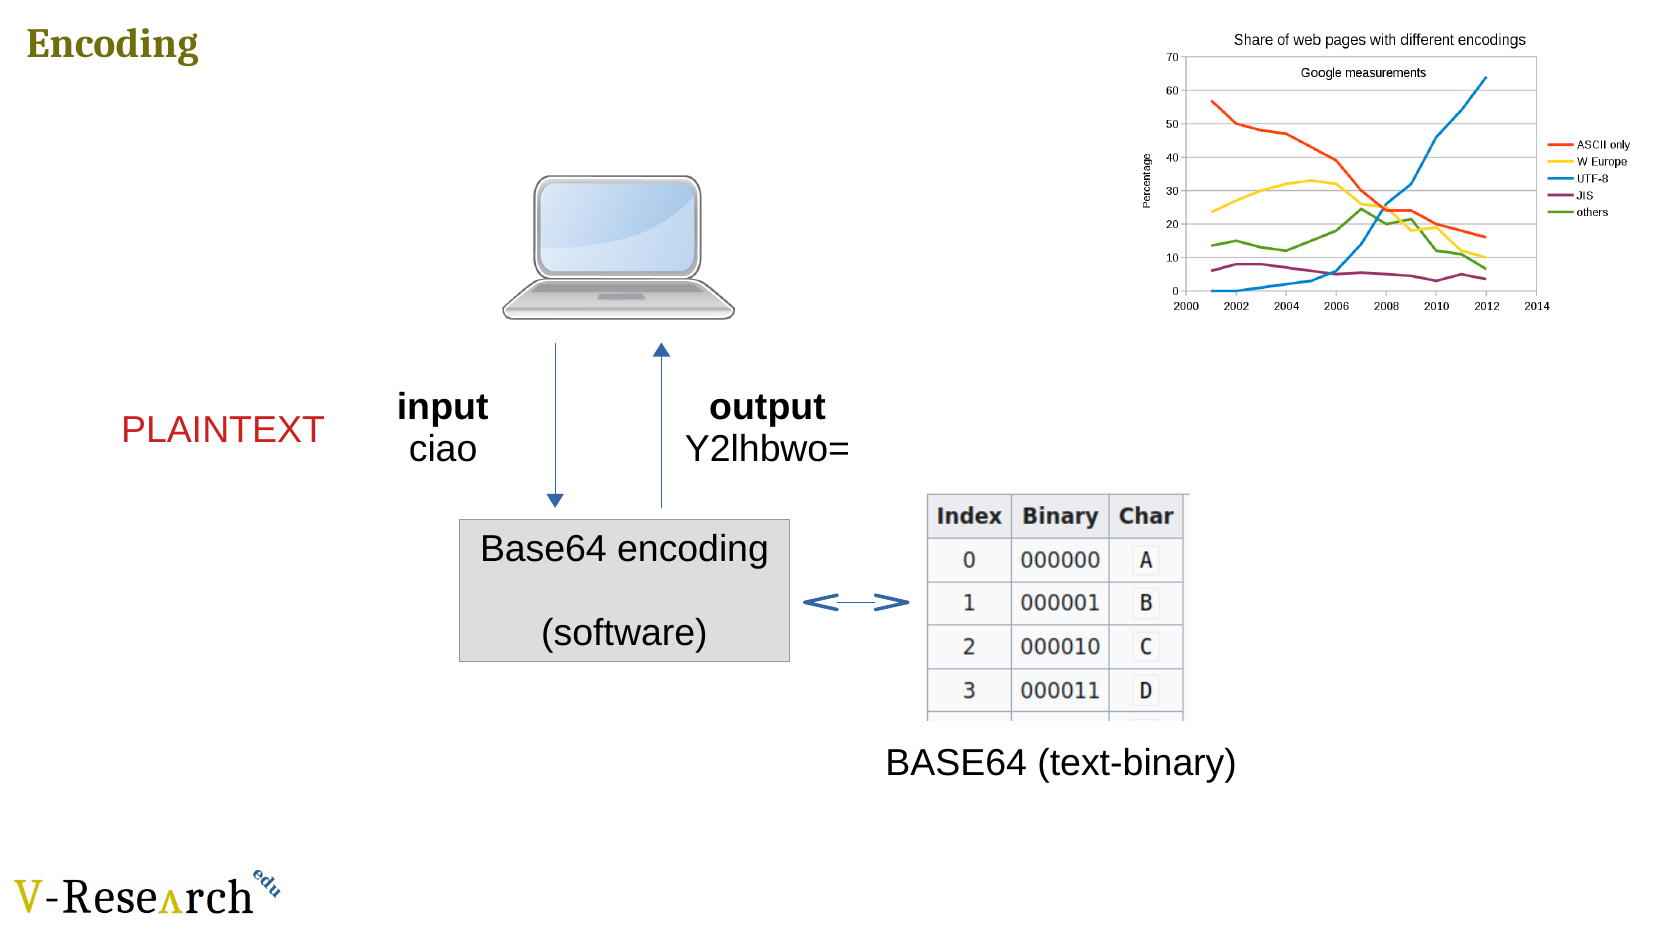

Encoding
input
ciao
output
Y2lhbwo=
PLAINTEXT
Base64 encoding
(software)
BASE64 (text-binary)
edu